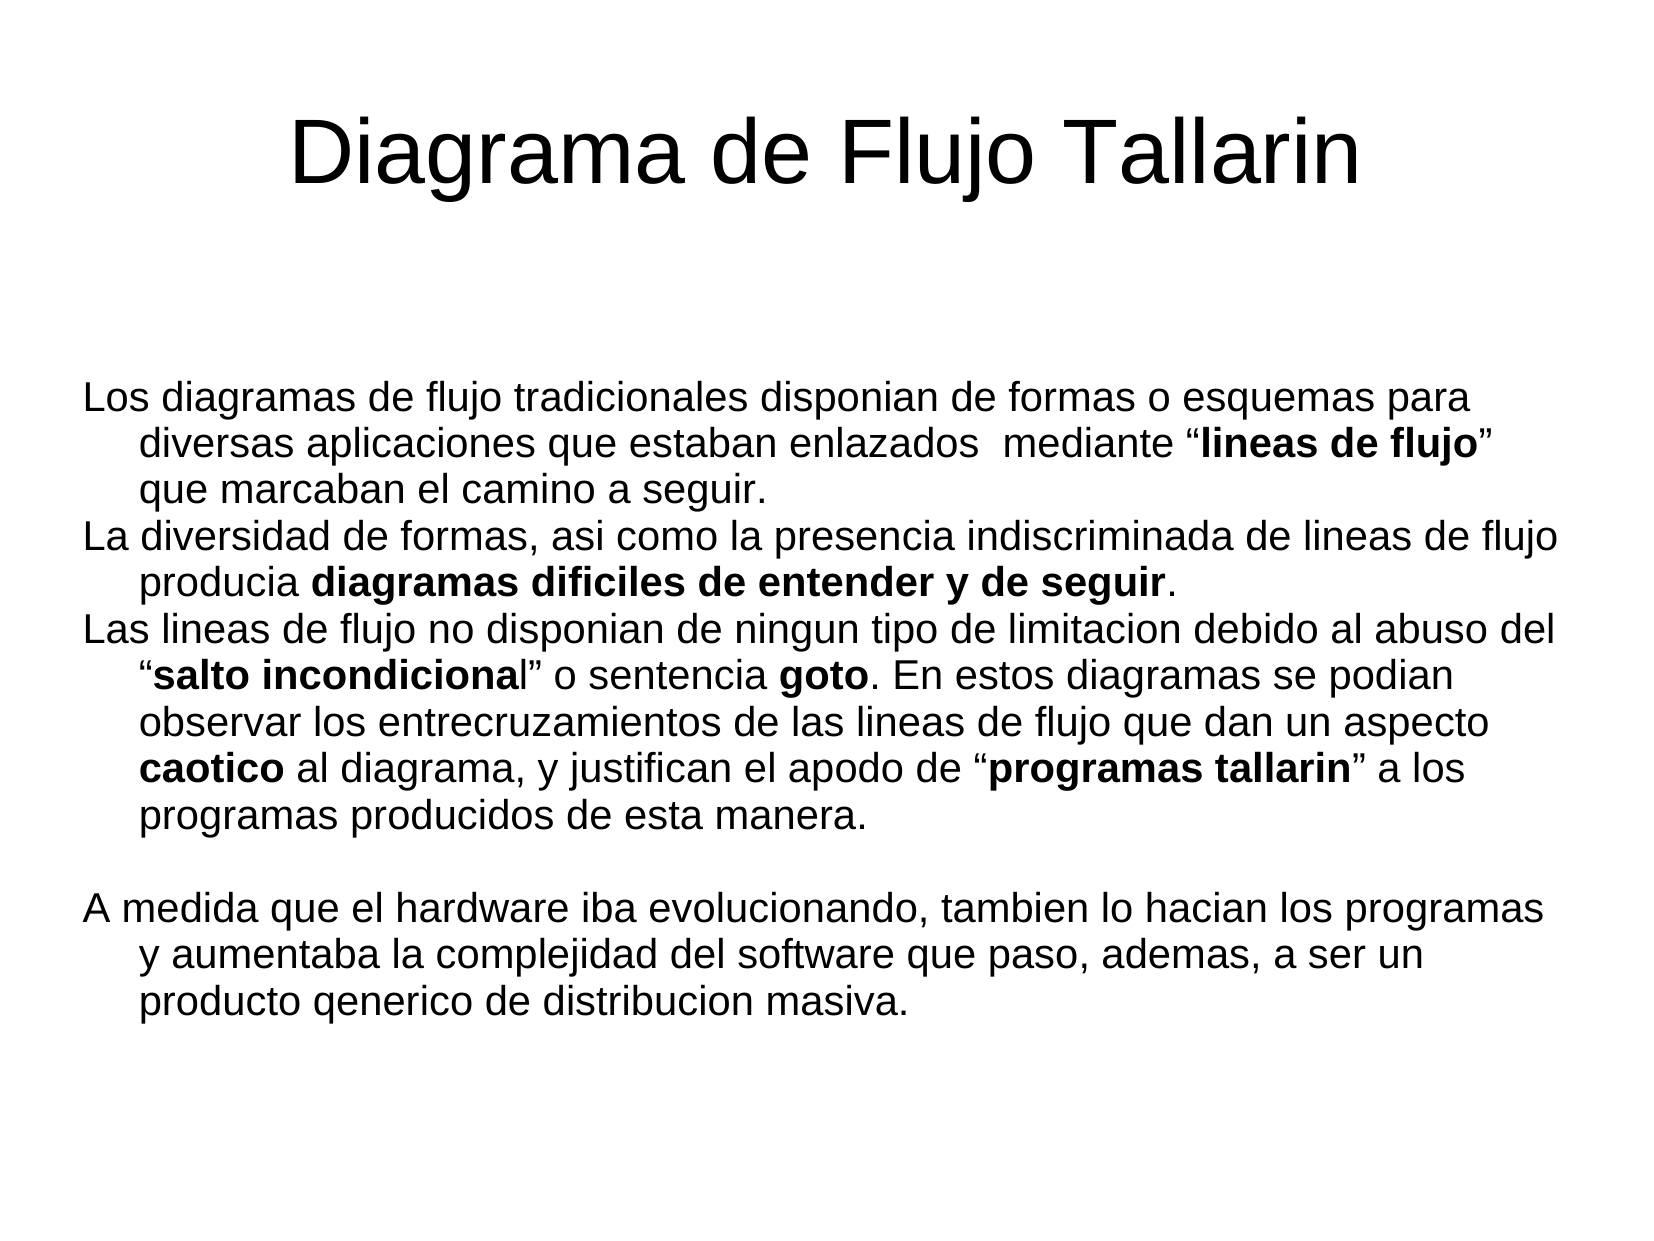

# Diagrama de Flujo Tallarin
Los diagramas de flujo tradicionales disponian de formas o esquemas para diversas aplicaciones que estaban enlazados mediante “lineas de flujo” que marcaban el camino a seguir.
La diversidad de formas, asi como la presencia indiscriminada de lineas de flujo producia diagramas dificiles de entender y de seguir.
Las lineas de flujo no disponian de ningun tipo de limitacion debido al abuso del “salto incondicional” o sentencia goto. En estos diagramas se podian observar los entrecruzamientos de las lineas de flujo que dan un aspecto caotico al diagrama, y justifican el apodo de “programas tallarin” a los programas producidos de esta manera.
A medida que el hardware iba evolucionando, tambien lo hacian los programas y aumentaba la complejidad del software que paso, ademas, a ser un producto qenerico de distribucion masiva.